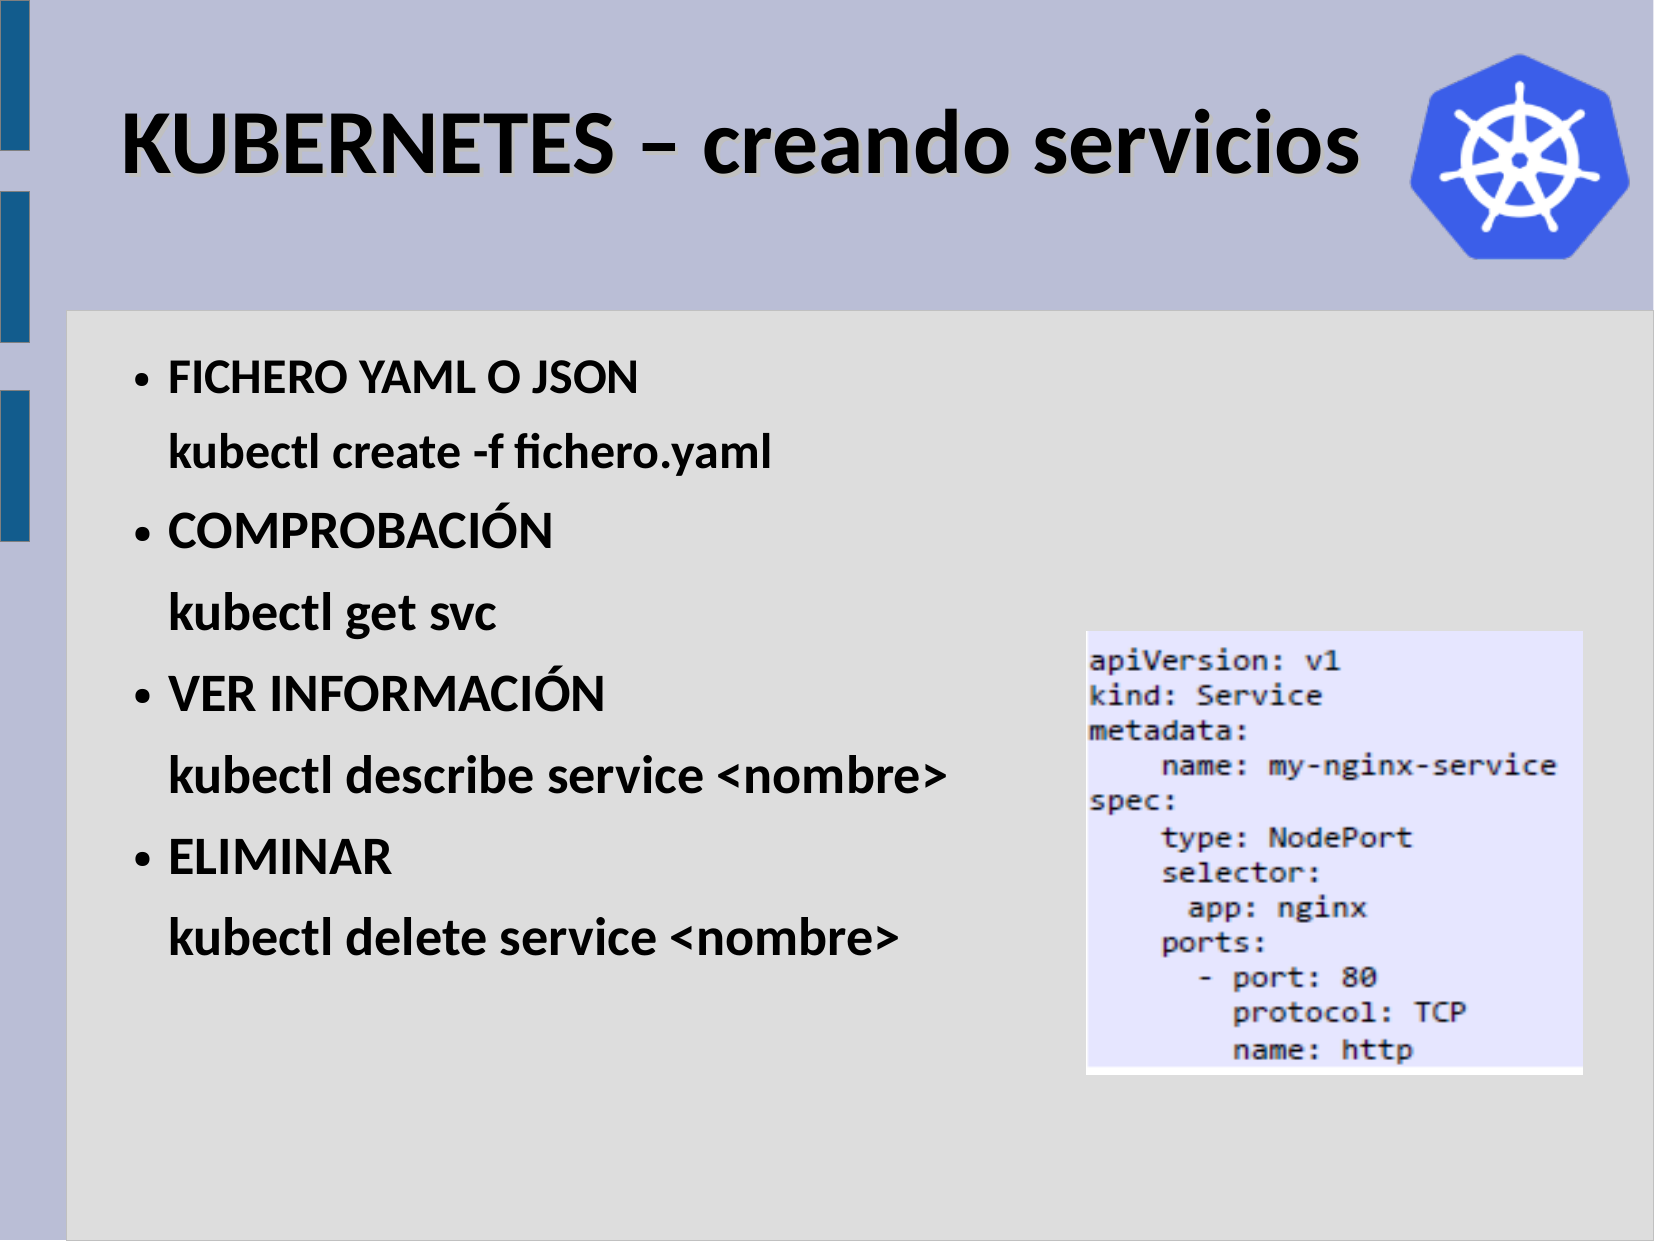

KUBERNETES – creando servicios
FICHERO YAML O JSON
kubectl create -f fichero.yaml
COMPROBACIÓN
kubectl get svc
VER INFORMACIÓN
kubectl describe service <nombre>
ELIMINAR
kubectl delete service <nombre>